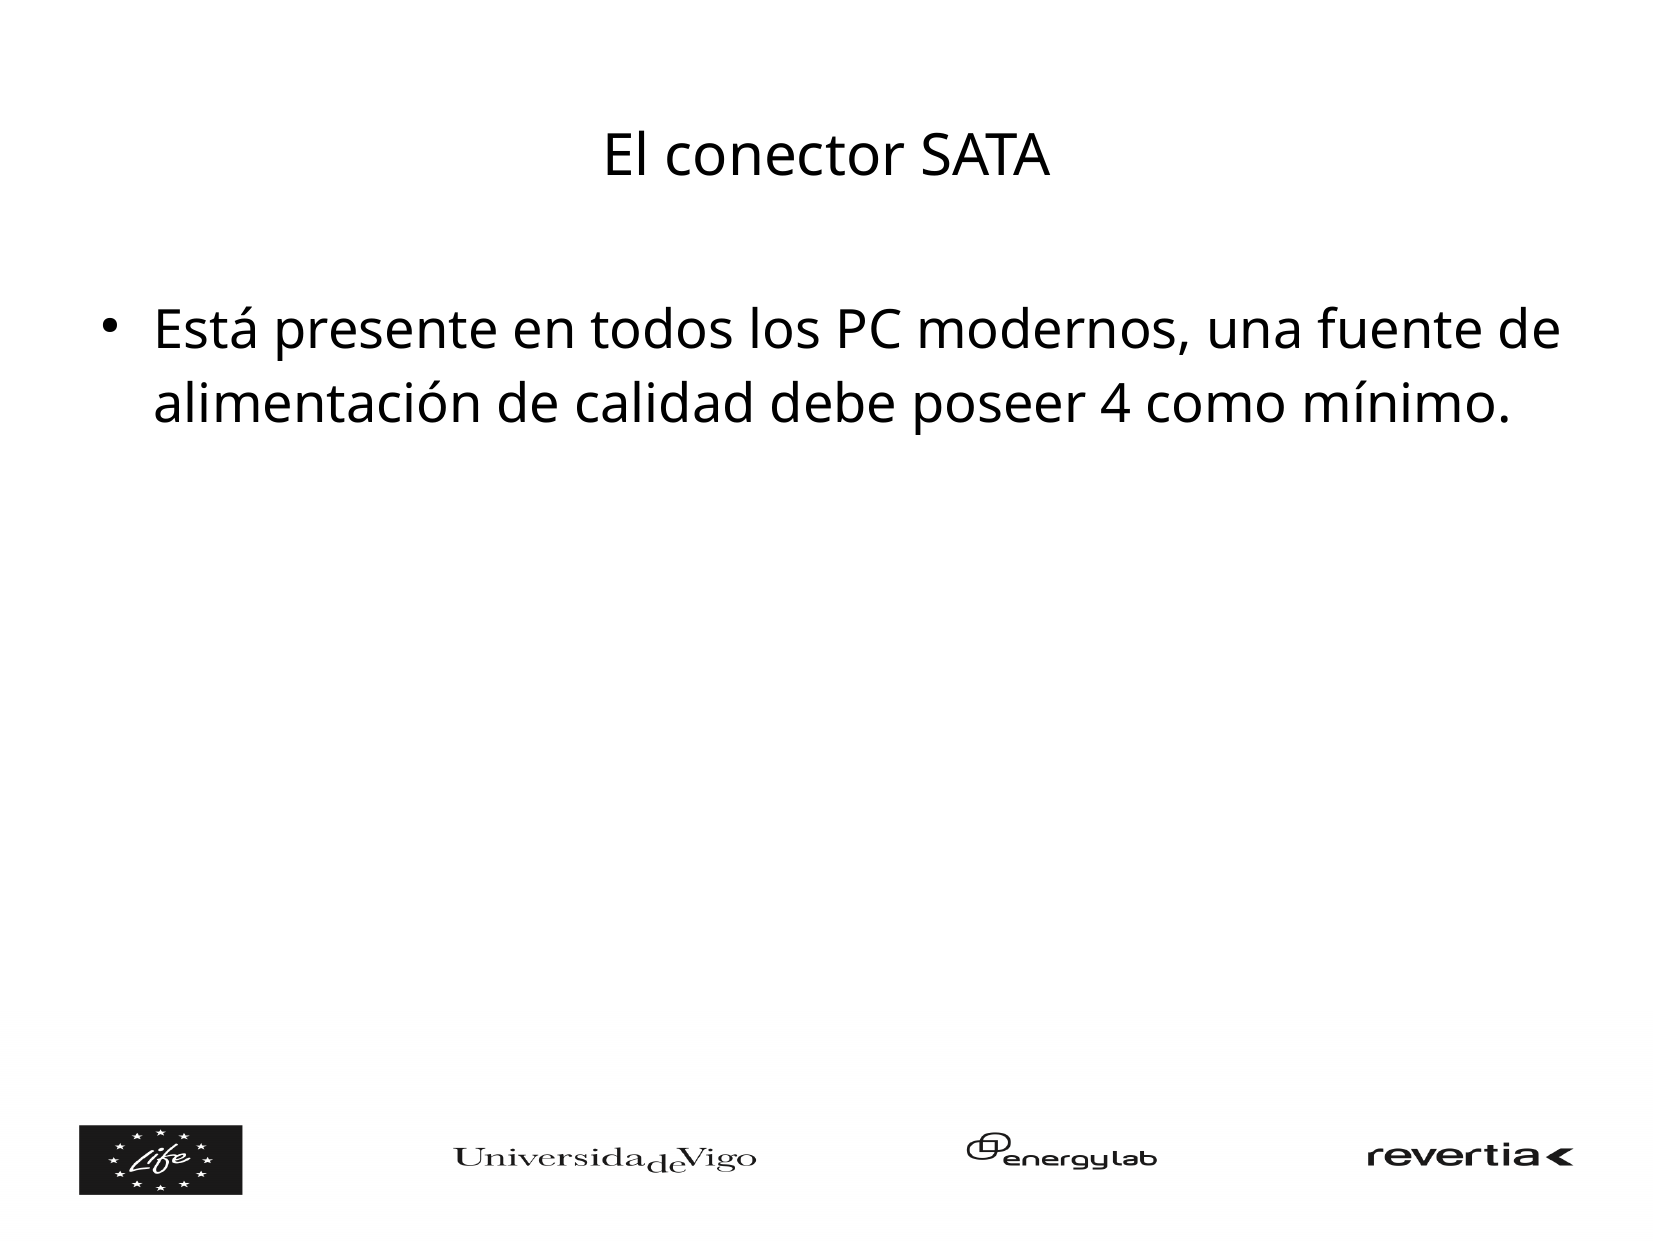

# El conector SATA
Está presente en todos los PC modernos, una fuente de alimentación de calidad debe poseer 4 como mínimo.